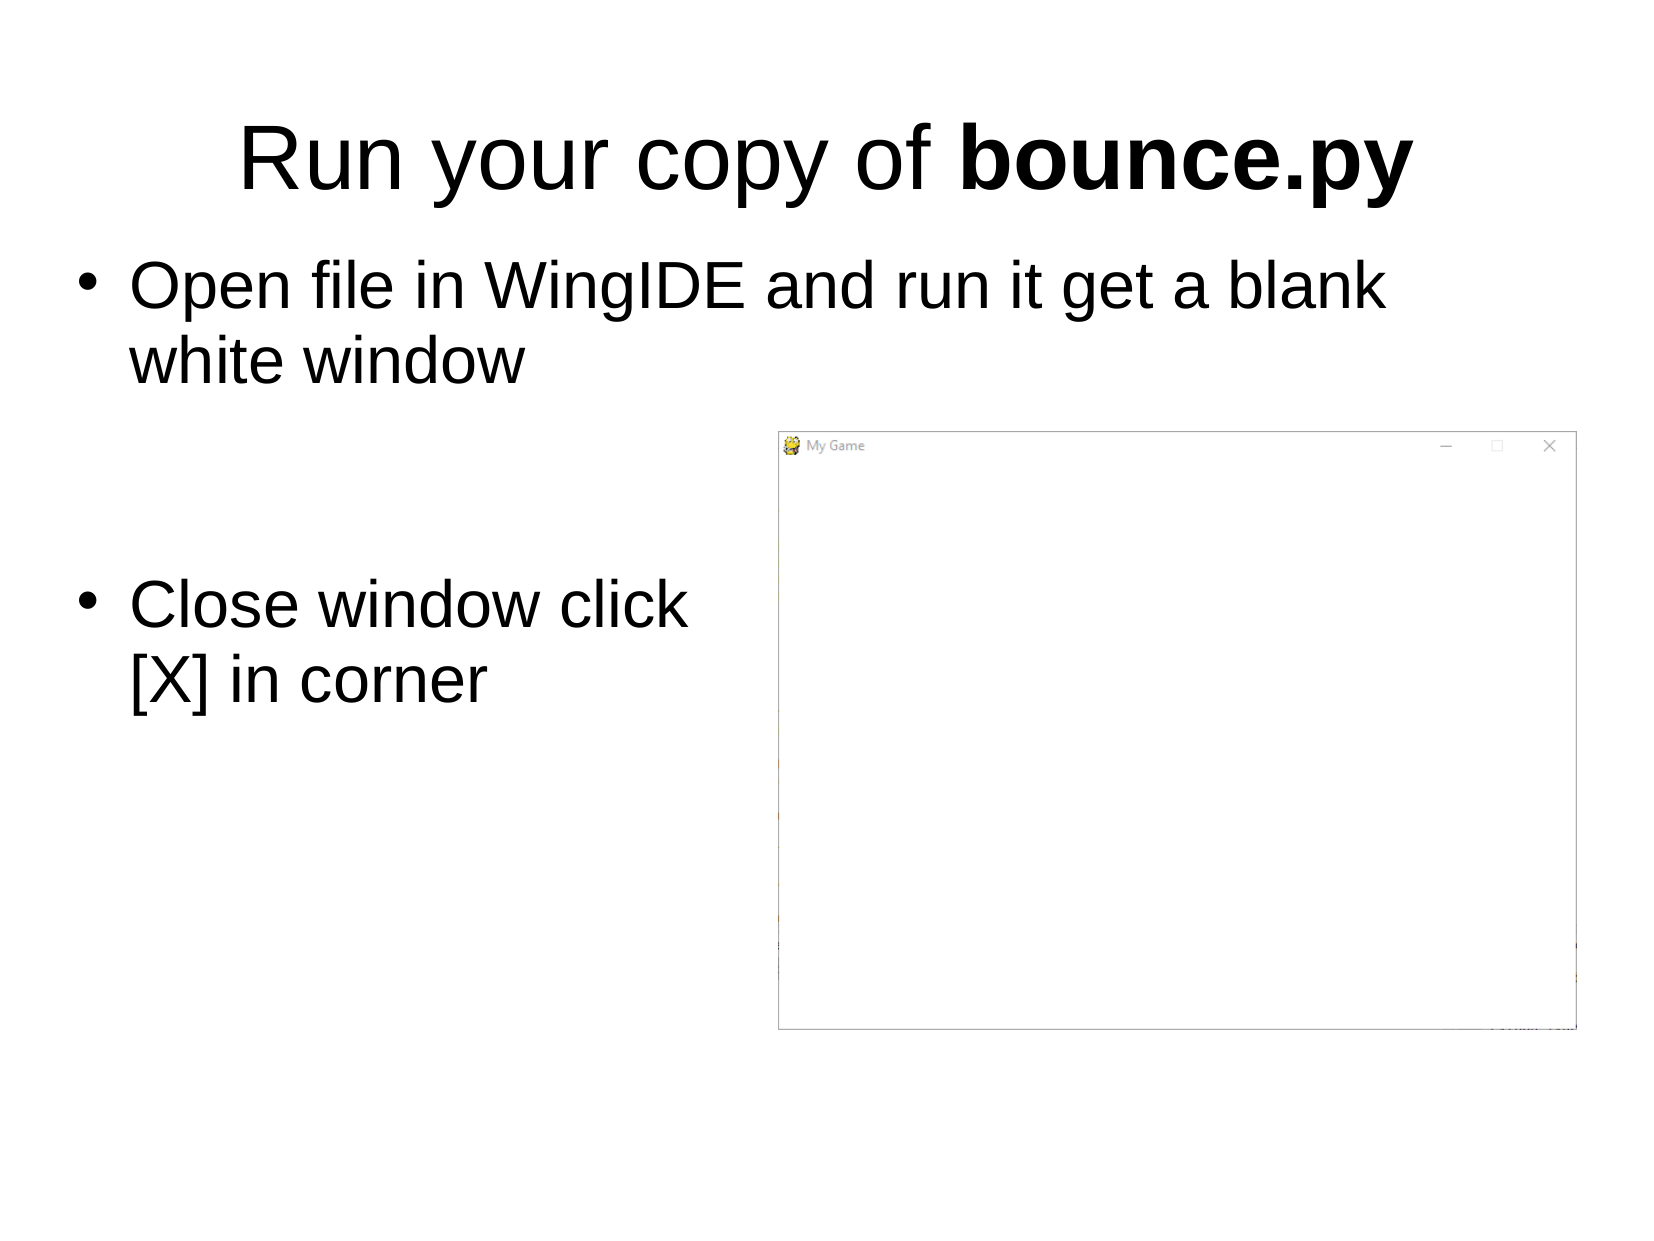

Run your copy of bounce.py
Open file in WingIDE and run it get a blank white window
Close window click
[X] in corner